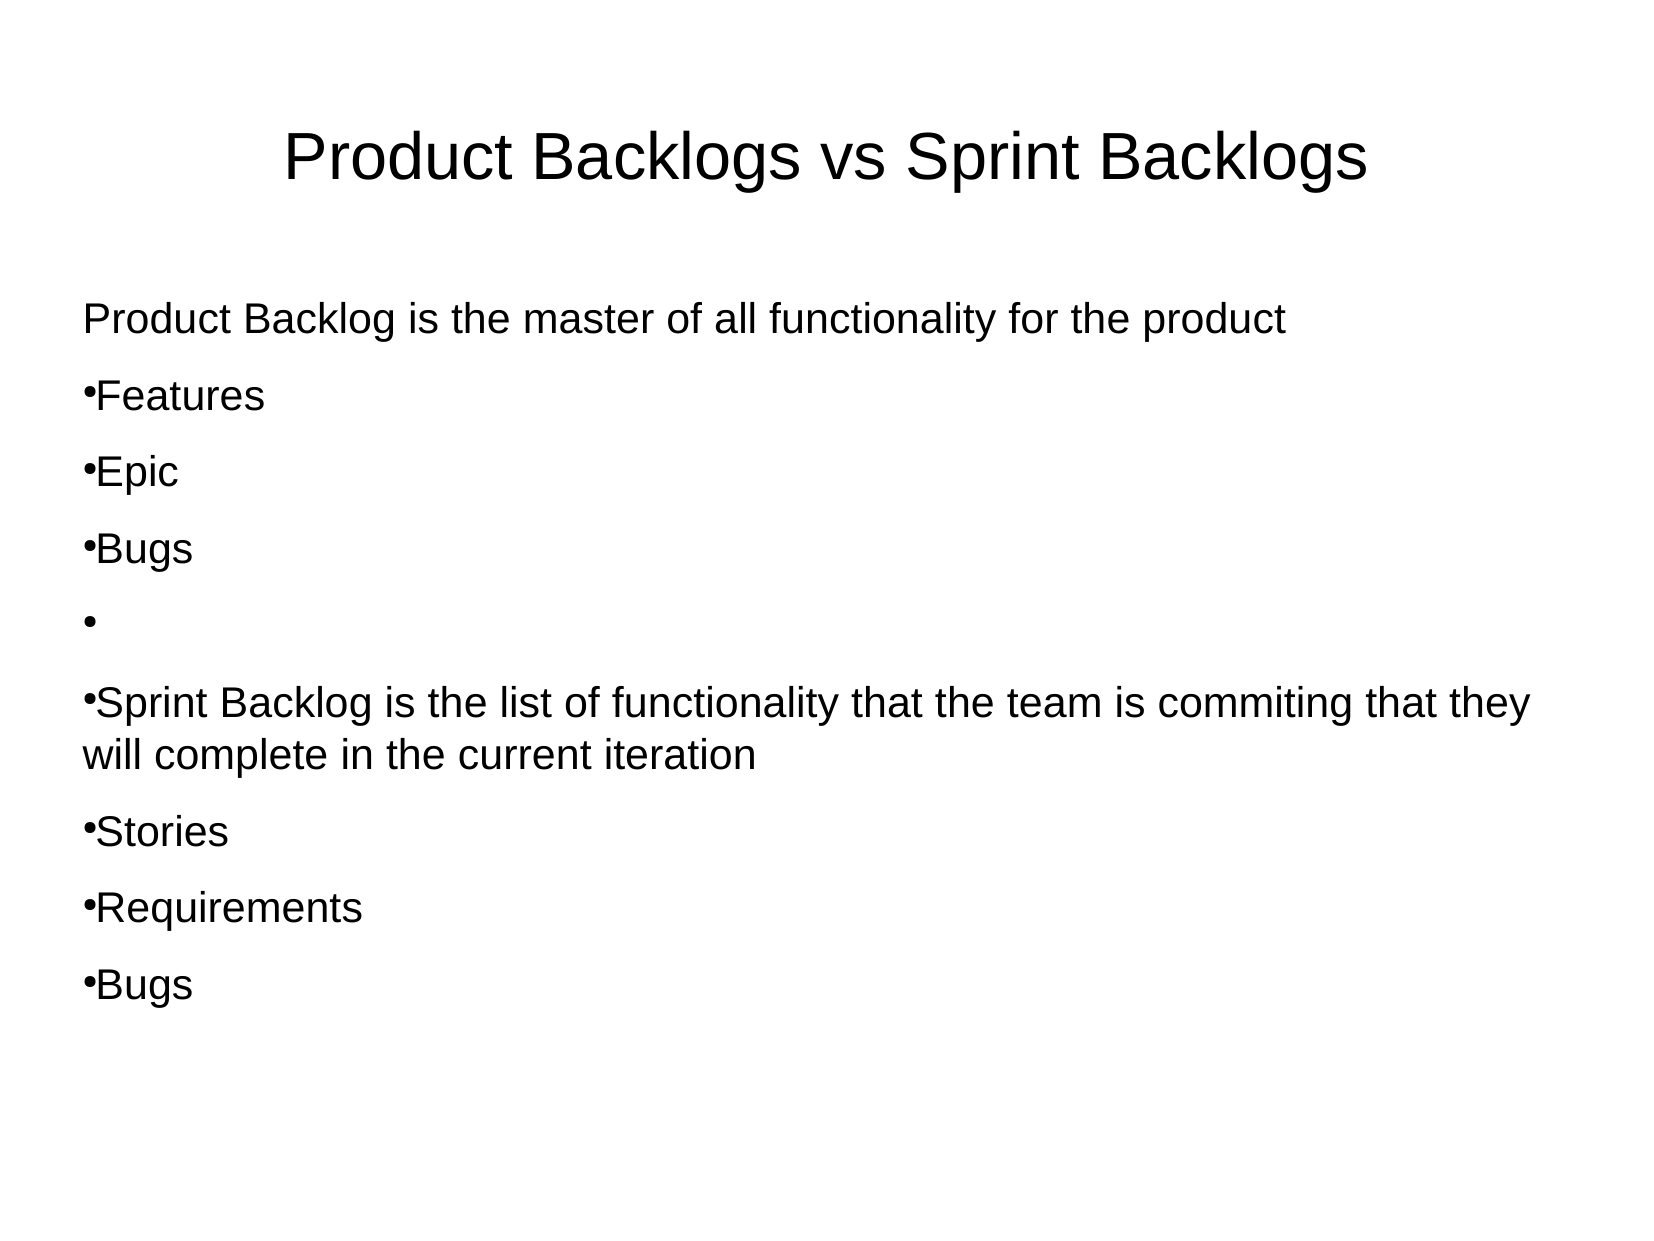

# Product Backlogs vs Sprint Backlogs
Product Backlog is the master of all functionality for the product
Features
Epic
Bugs
Sprint Backlog is the list of functionality that the team is commiting that they will complete in the current iteration
Stories
Requirements
Bugs